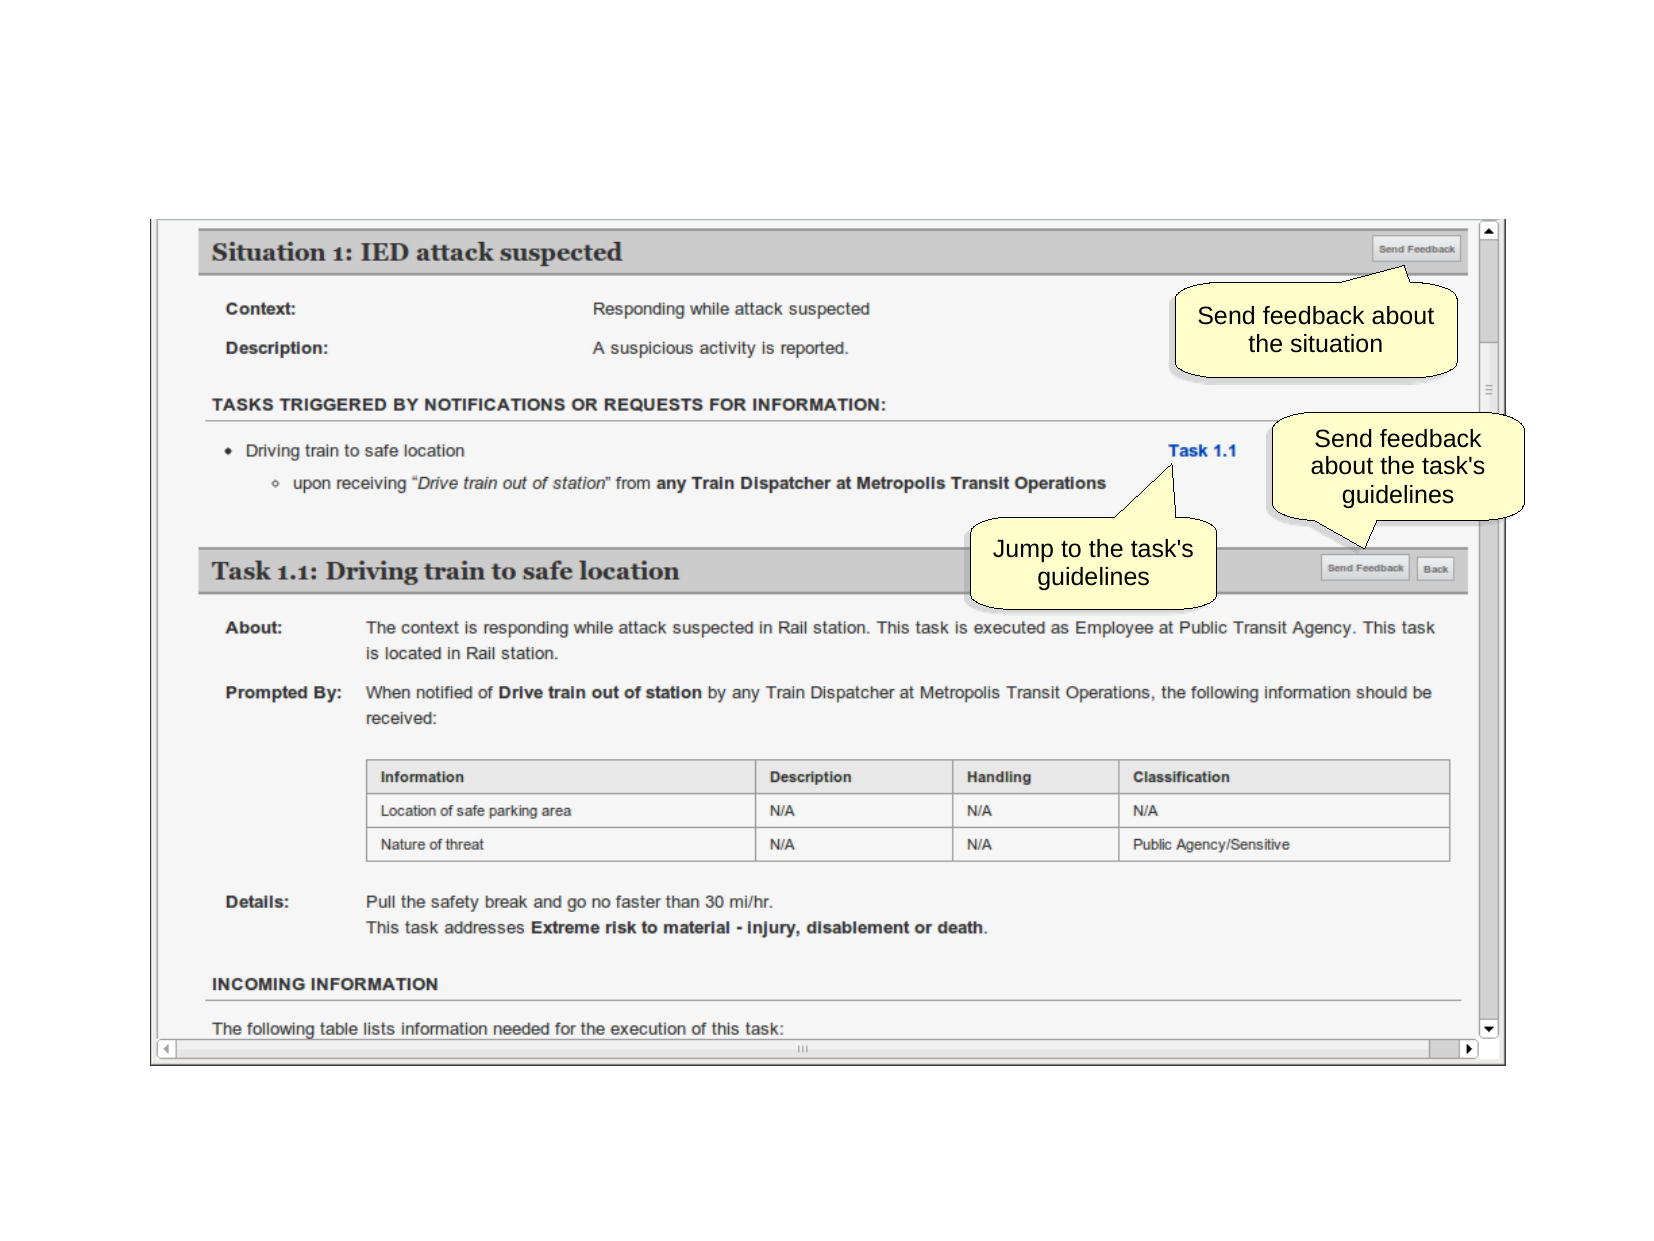

Send feedback about the situation
Send feedback about the task's guidelines
Jump to the task's guidelines